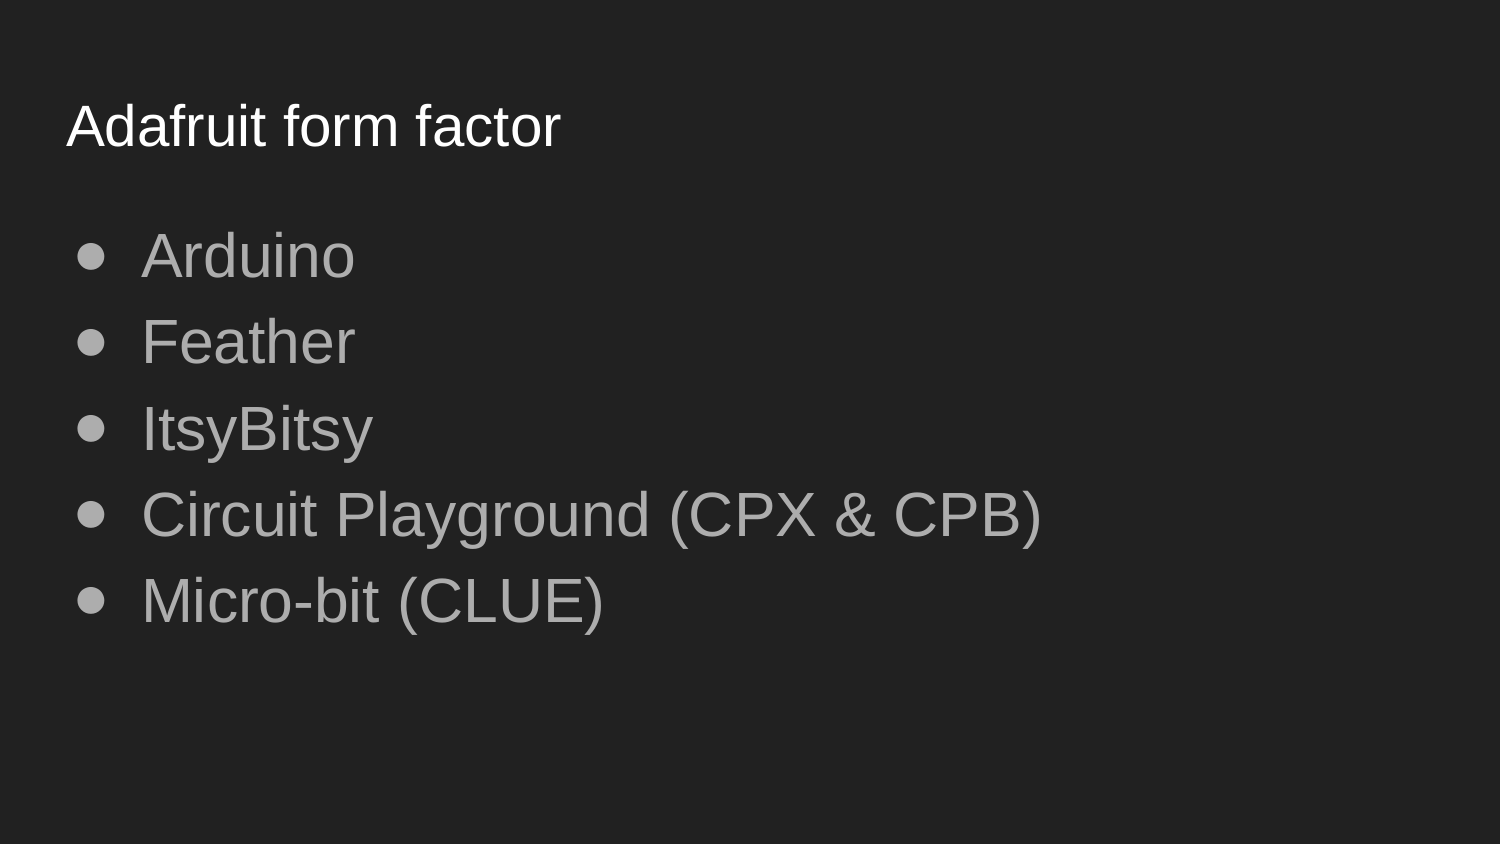

# Adafruit form factor
Arduino
Feather
ItsyBitsy
Circuit Playground (CPX & CPB)
Micro-bit (CLUE)